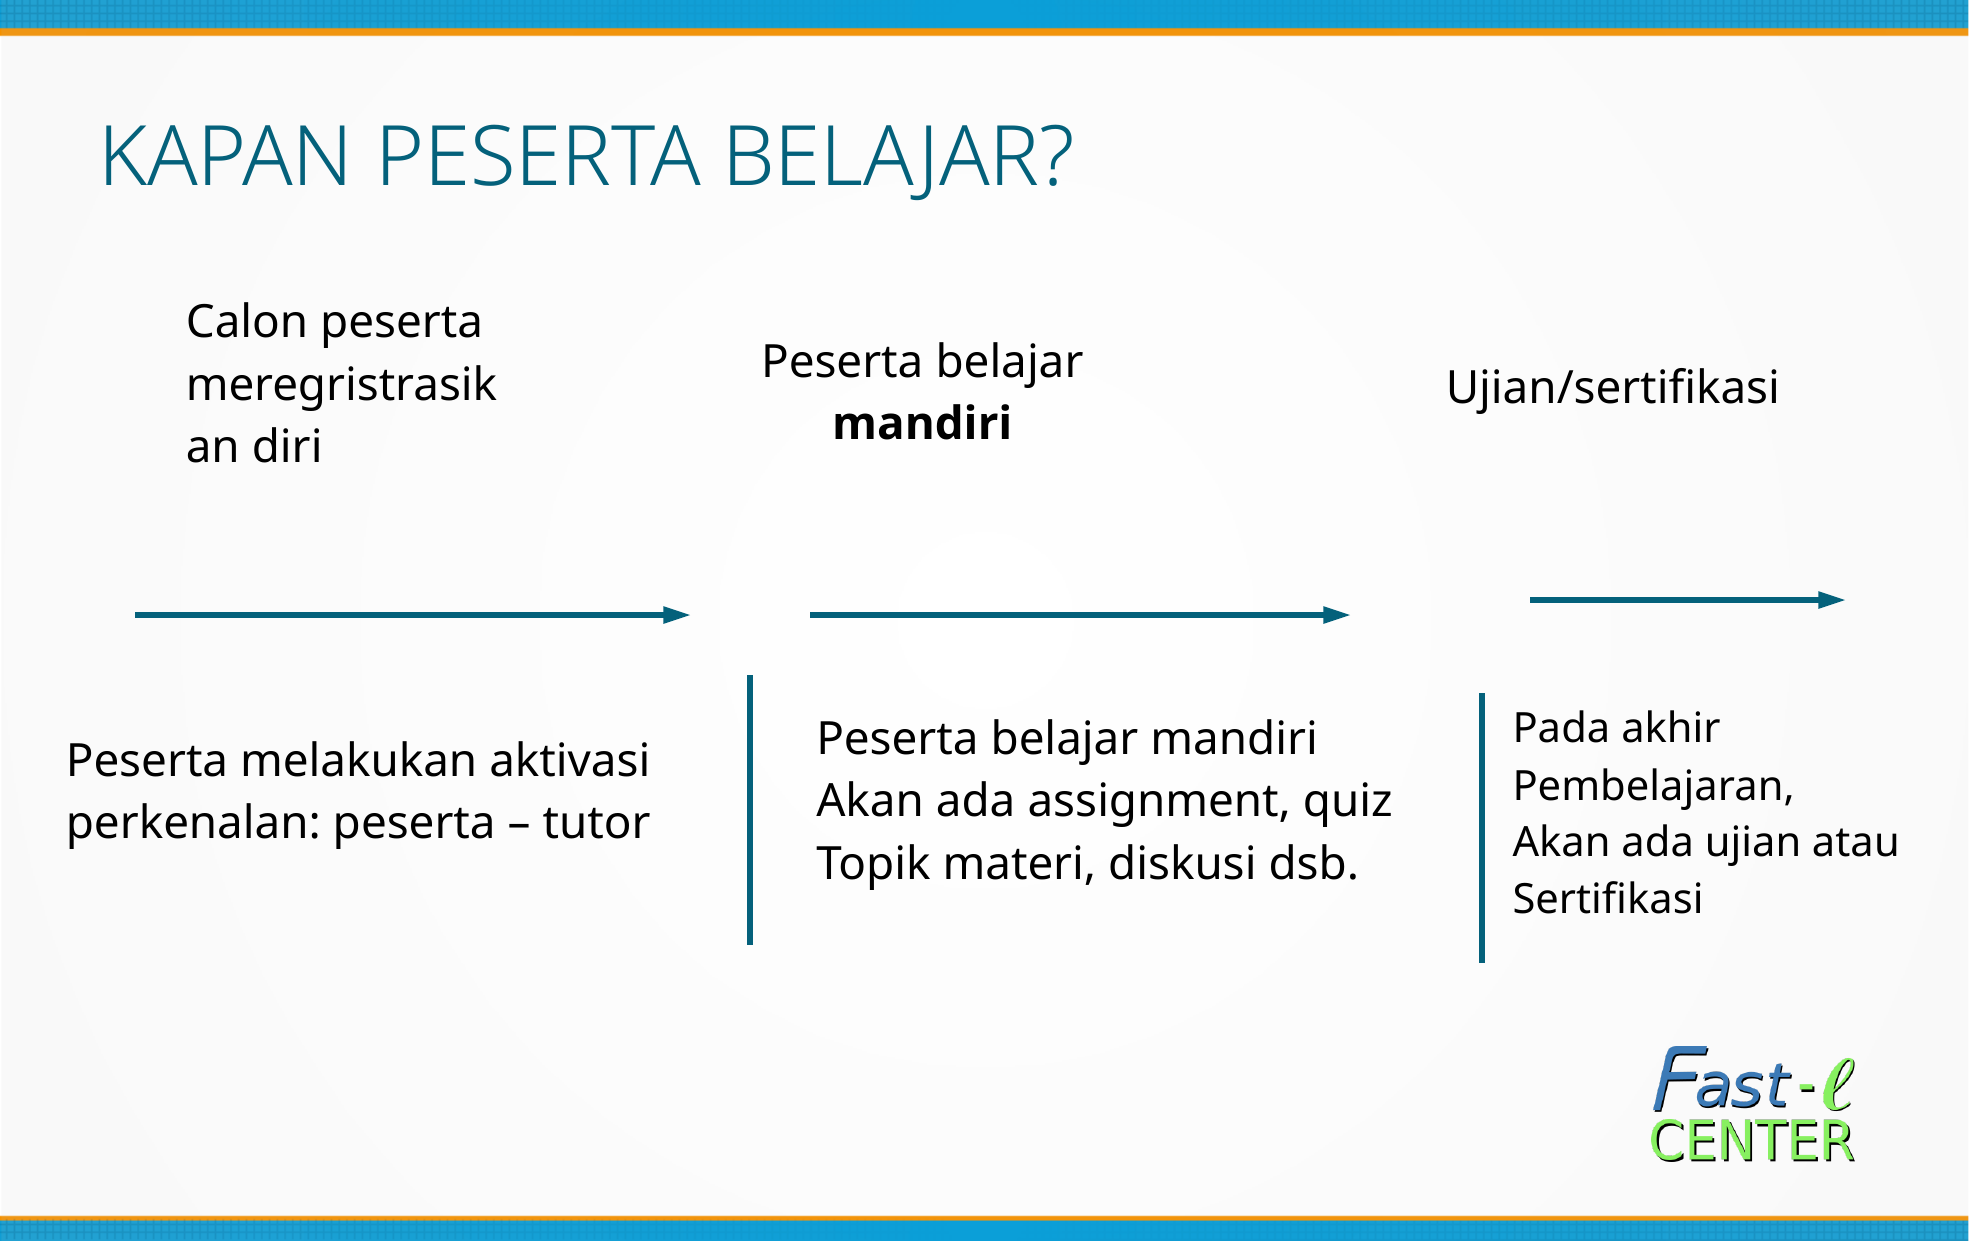

# KAPAN PESERTA BELAJAR?
Calon peserta meregristrasikan diri
Peserta belajar
mandiri
Ujian/sertifikasi
Pada akhir
Pembelajaran,
Akan ada ujian atau
Sertifikasi
Peserta belajar mandiri
Akan ada assignment, quiz
Topik materi, diskusi dsb.
Peserta melakukan aktivasi
perkenalan: peserta – tutor